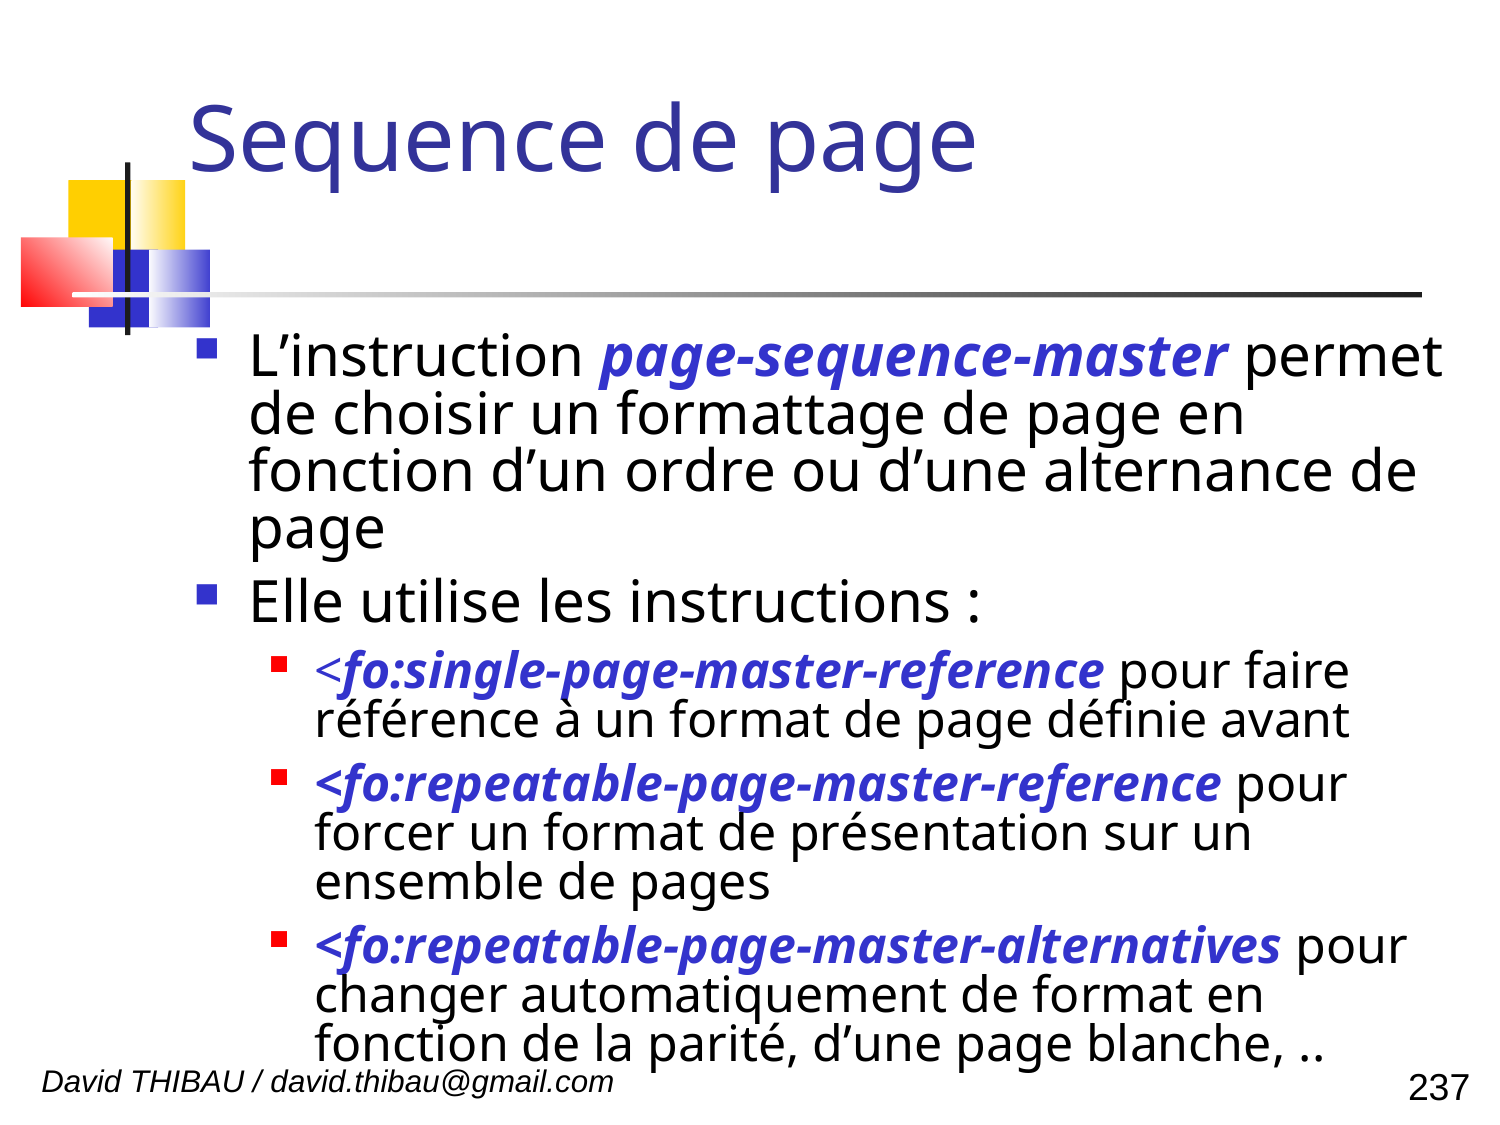

# Sequence de page
L’instruction page-sequence-master permet de choisir un formattage de page en fonction d’un ordre ou d’une alternance de page
Elle utilise les instructions :
<fo:single-page-master-reference pour faire référence à un format de page définie avant
<fo:repeatable-page-master-reference pour forcer un format de présentation sur un ensemble de pages
<fo:repeatable-page-master-alternatives pour changer automatiquement de format en fonction de la parité, d’une page blanche, ..